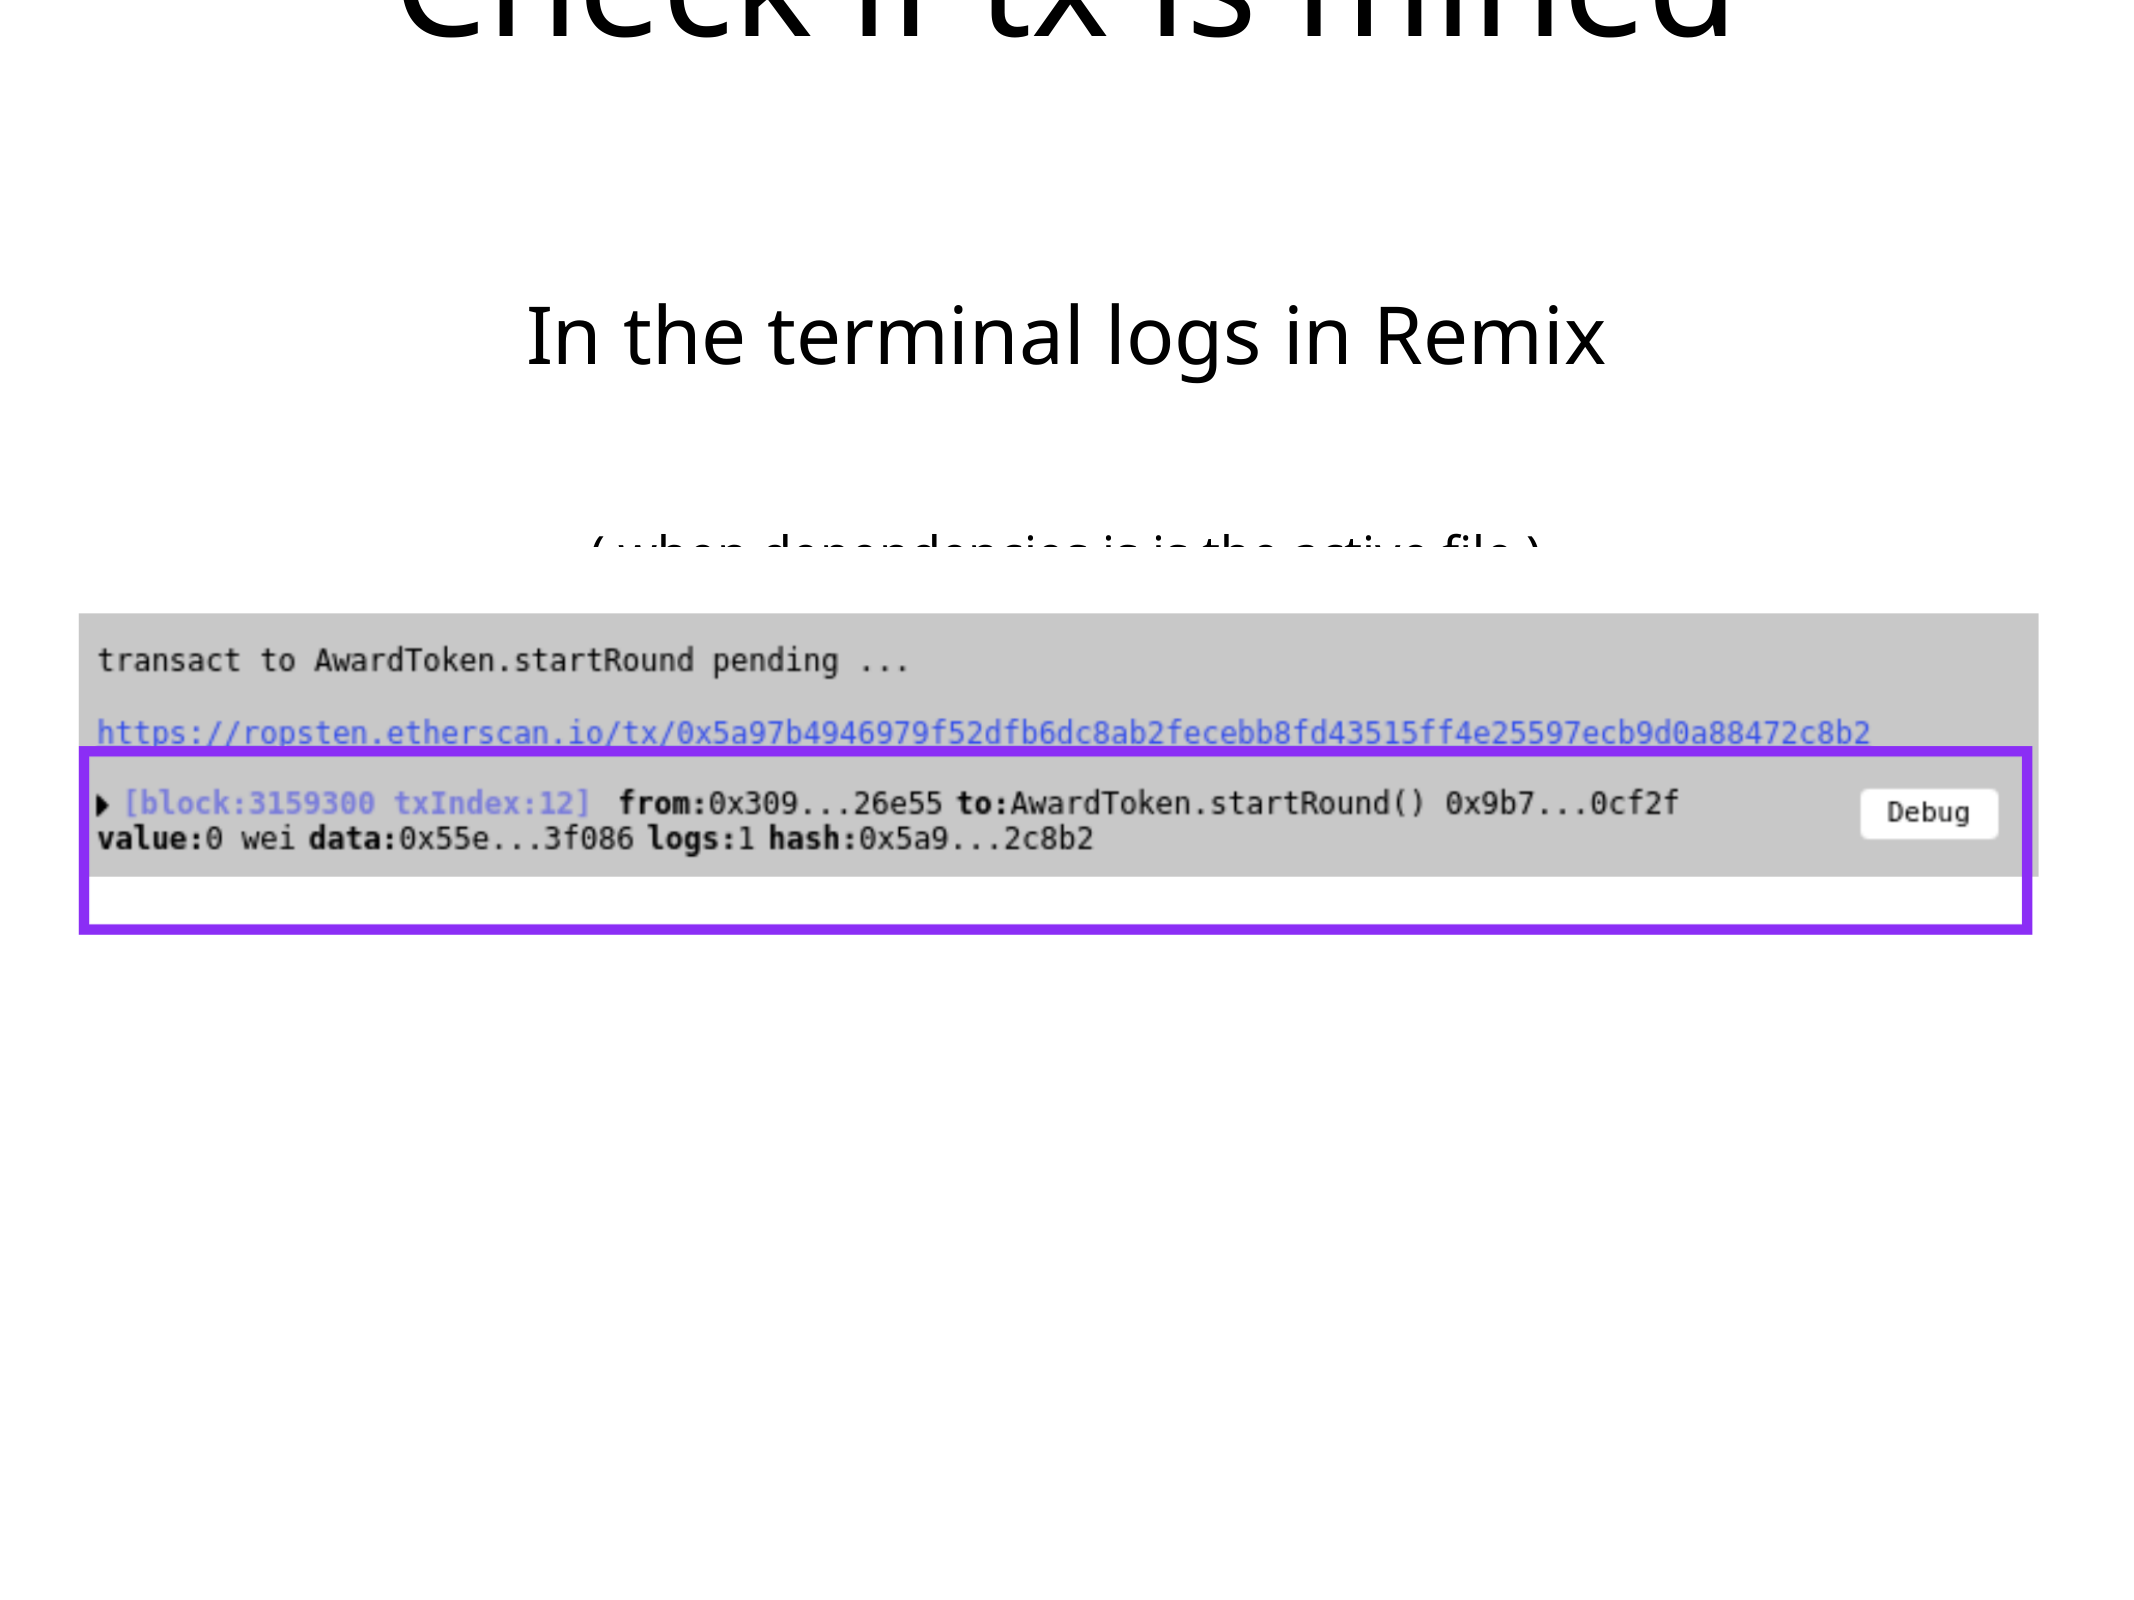

# Check if tx is mined
In the terminal logs in Remix
( when dependencies.js is the active file )